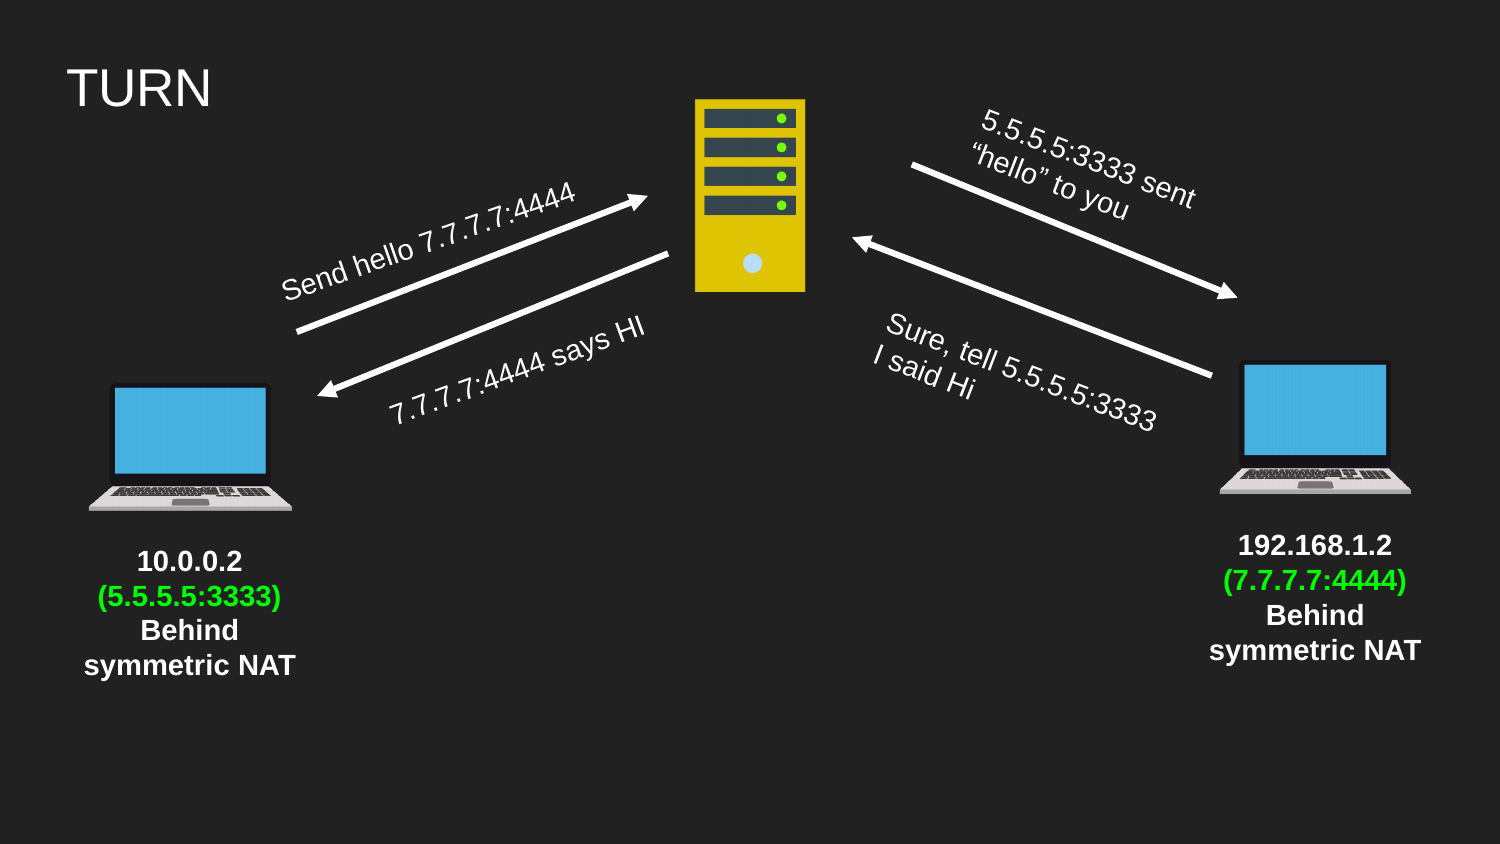

# TURN
5.5.5.5:3333 sent “hello” to you
Send hello 7.7.7.7:4444
192.168.1.2
(7.7.7.7:4444)
Behind symmetric NAT
10.0.0.2
(5.5.5.5:3333)
Behind symmetric NAT
7.7.7.7:4444 says HI
Sure, tell 5.5.5.5:3333 I said Hi